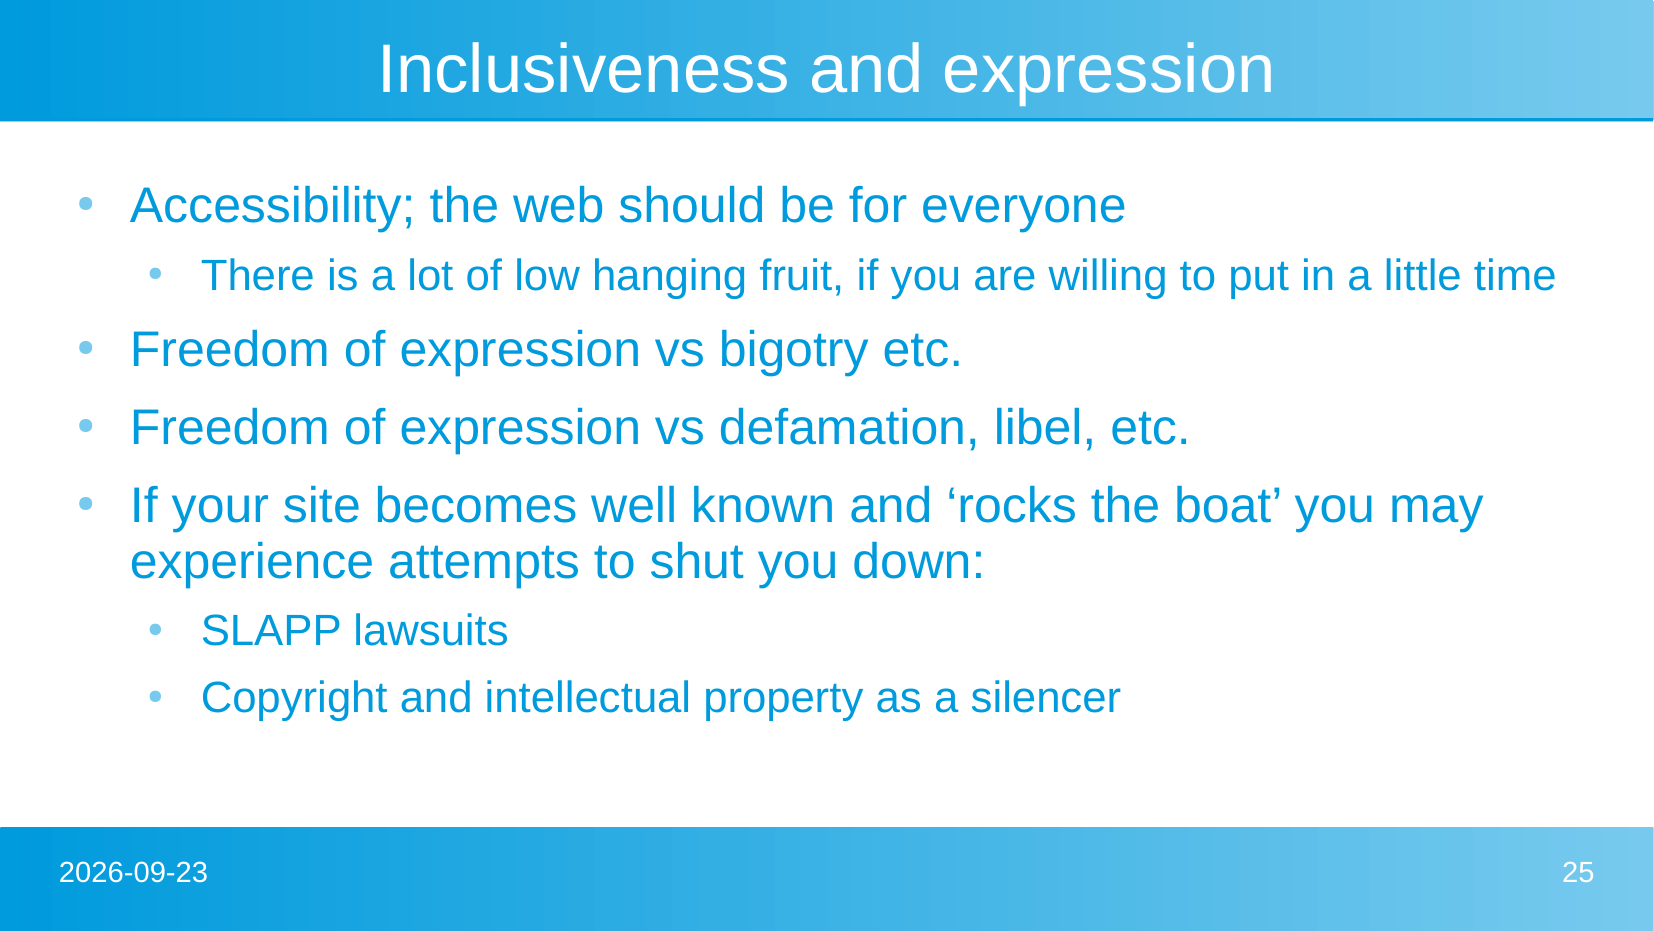

# Inclusiveness and expression
Accessibility; the web should be for everyone
There is a lot of low hanging fruit, if you are willing to put in a little time
Freedom of expression vs bigotry etc.
Freedom of expression vs defamation, libel, etc.
If your site becomes well known and ‘rocks the boat’ you may experience attempts to shut you down:
SLAPP lawsuits
Copyright and intellectual property as a silencer
25